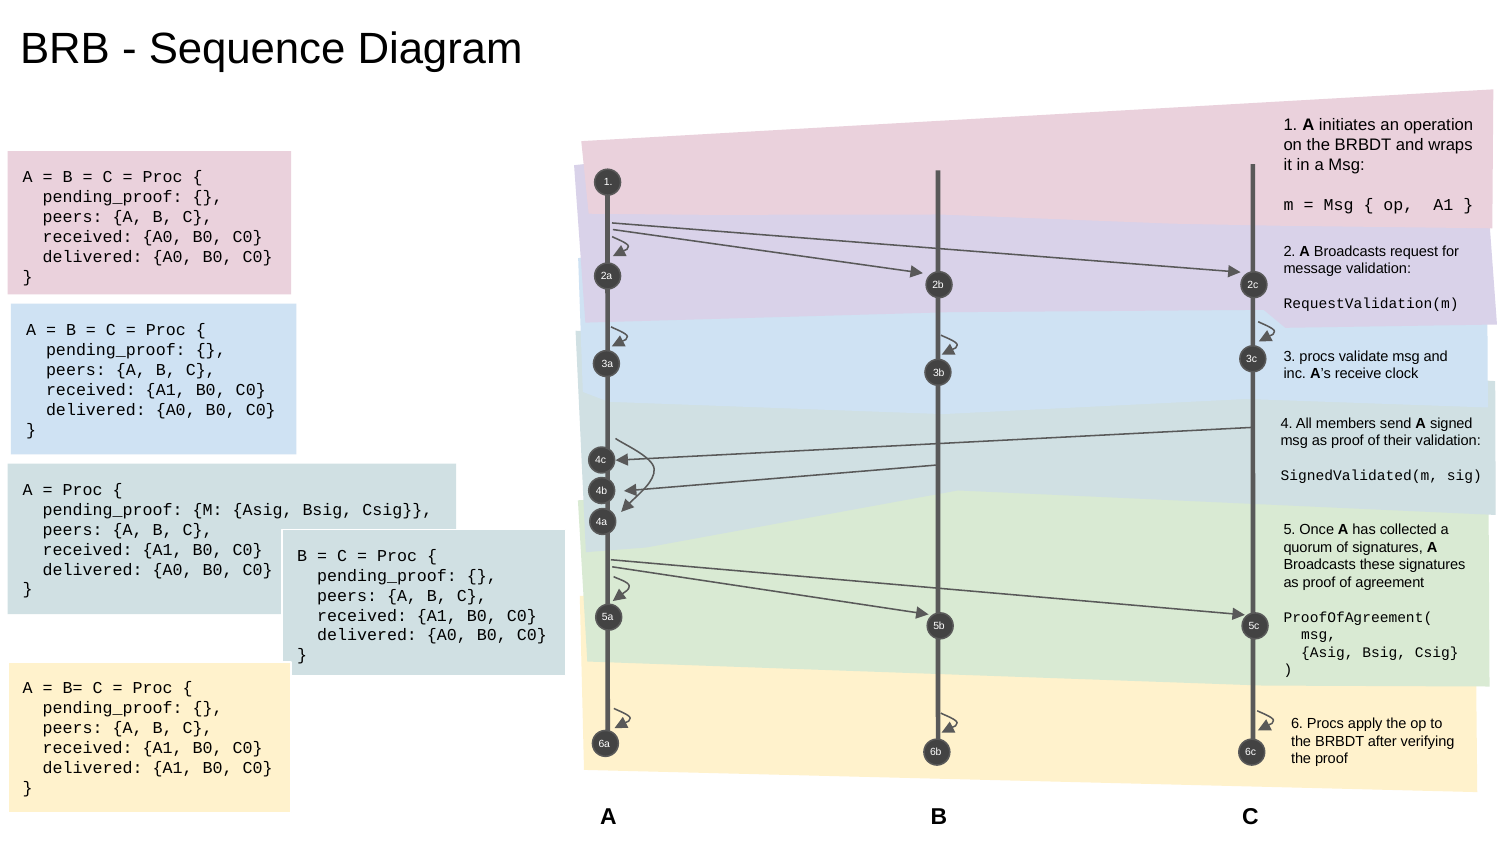

# BRB - Sequence Diagram
1. A initiates an operation on the BRBDT and wraps it in a Msg:
m = Msg { op, A1 }
A = B = C = Proc {
 pending_proof: {},
 peers: {A, B, C},
 received: {A0, B0, C0}
 delivered: {A0, B0, C0}
}
1.
2. A Broadcasts request for message validation:
RequestValidation(m)
2a
2b
2c
A = B = C = Proc {
 pending_proof: {},
 peers: {A, B, C},
 received: {A1, B0, C0}
 delivered: {A0, B0, C0}
}
3. procs validate msg and inc. A’s receive clock
3c
3a
3b
4. All members send A signed msg as proof of their validation:
SignedValidated(m, sig)
4c
A = Proc {
 pending_proof: {M: {Asig, Bsig, Csig}},
 peers: {A, B, C},
 received: {A1, B0, C0}
 delivered: {A0, B0, C0}
}
4b
4a
5. Once A has collected a quorum of signatures, A Broadcasts these signatures as proof of agreement
ProofOfAgreement(
 msg,
 {Asig, Bsig, Csig}
)
B = C = Proc {
 pending_proof: {},
 peers: {A, B, C},
 received: {A1, B0, C0}
 delivered: {A0, B0, C0}
}
5a
5b
5c
A = B= C = Proc {
 pending_proof: {},
 peers: {A, B, C},
 received: {A1, B0, C0}
 delivered: {A1, B0, C0}
}
6. Procs apply the op to the BRBDT after verifying the proof
6a
6b
6c
A
B
C